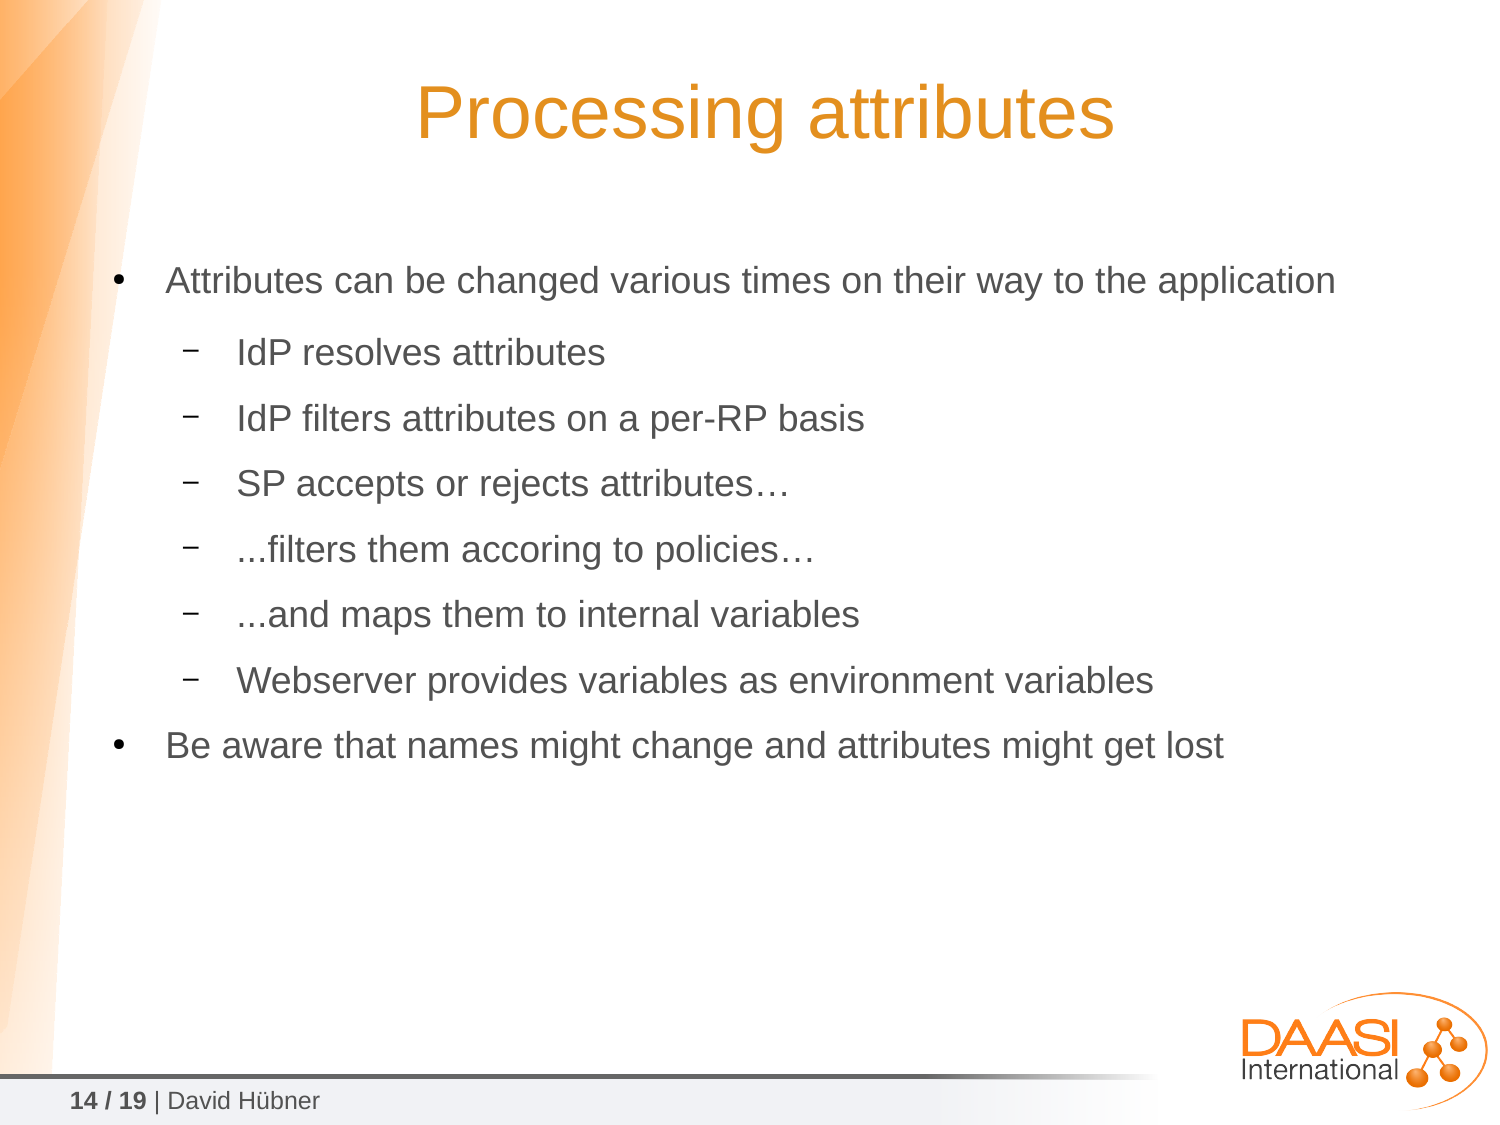

# Processing attributes
Attributes can be changed various times on their way to the application
IdP resolves attributes
IdP filters attributes on a per-RP basis
SP accepts or rejects attributes…
...filters them accoring to policies…
...and maps them to internal variables
Webserver provides variables as environment variables
Be aware that names might change and attributes might get lost